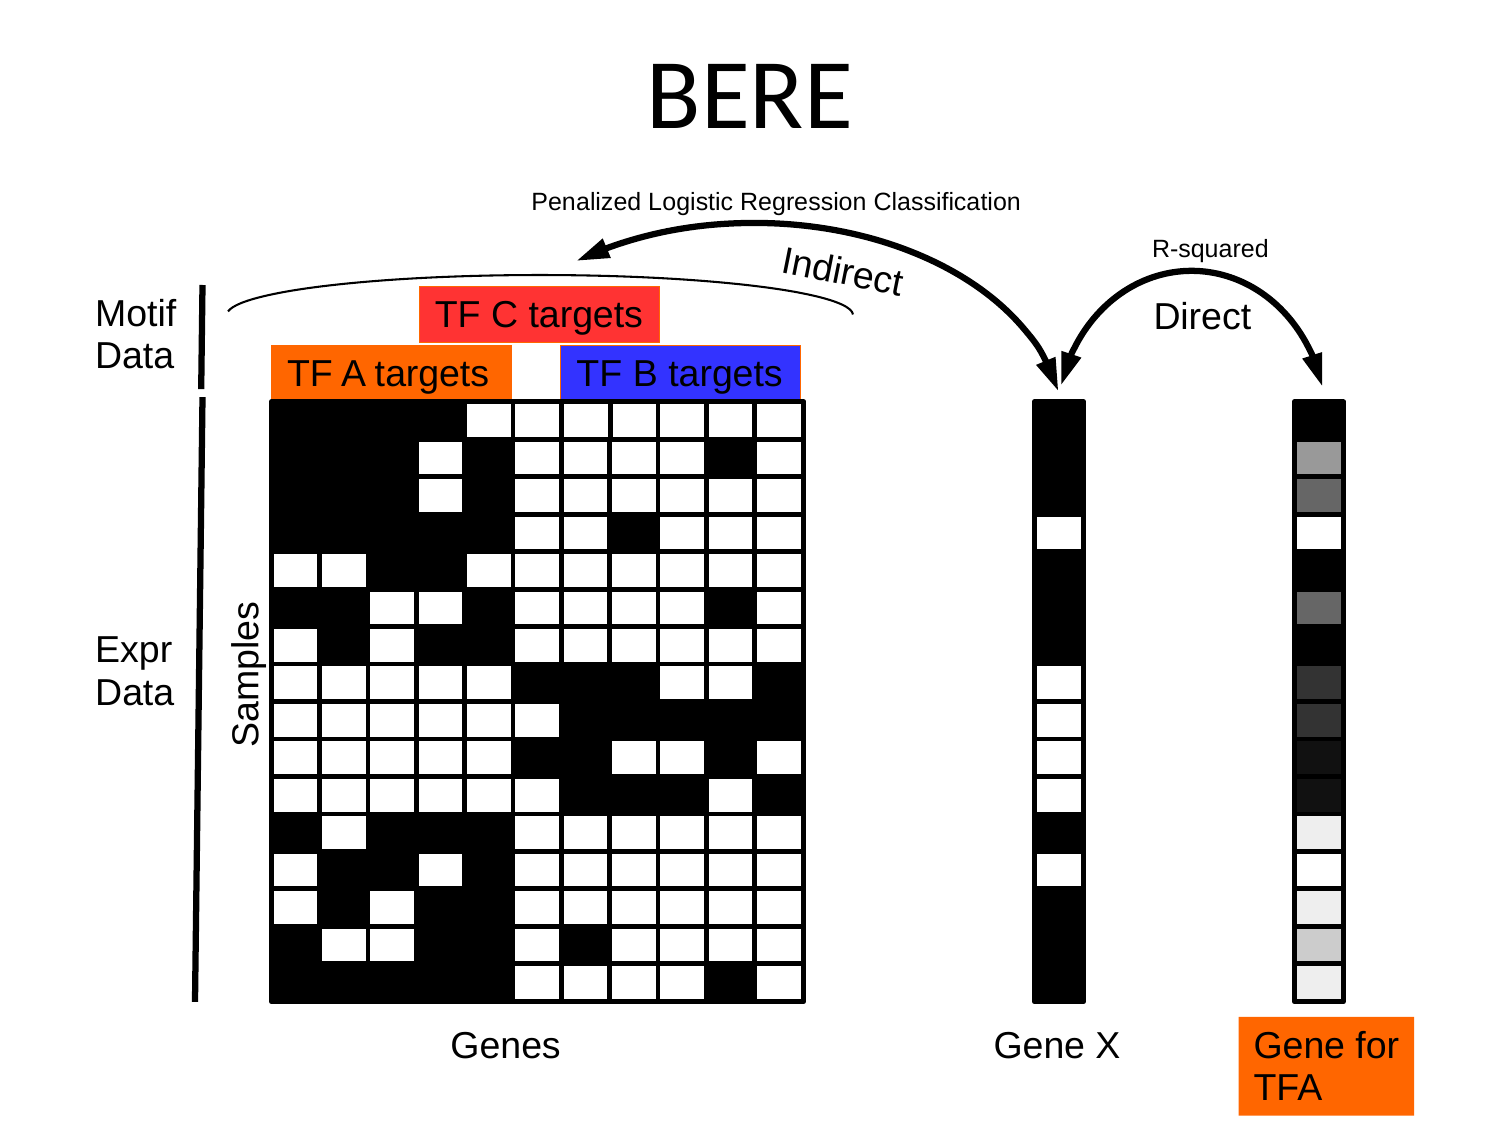

# BERE
Penalized Logistic Regression Classification
R-squared
Indirect
Motif
Data
TF C targets
Direct
TF A targets
TF B targets
Expr
Data
Samples
Genes
Gene X
Gene for
TFA